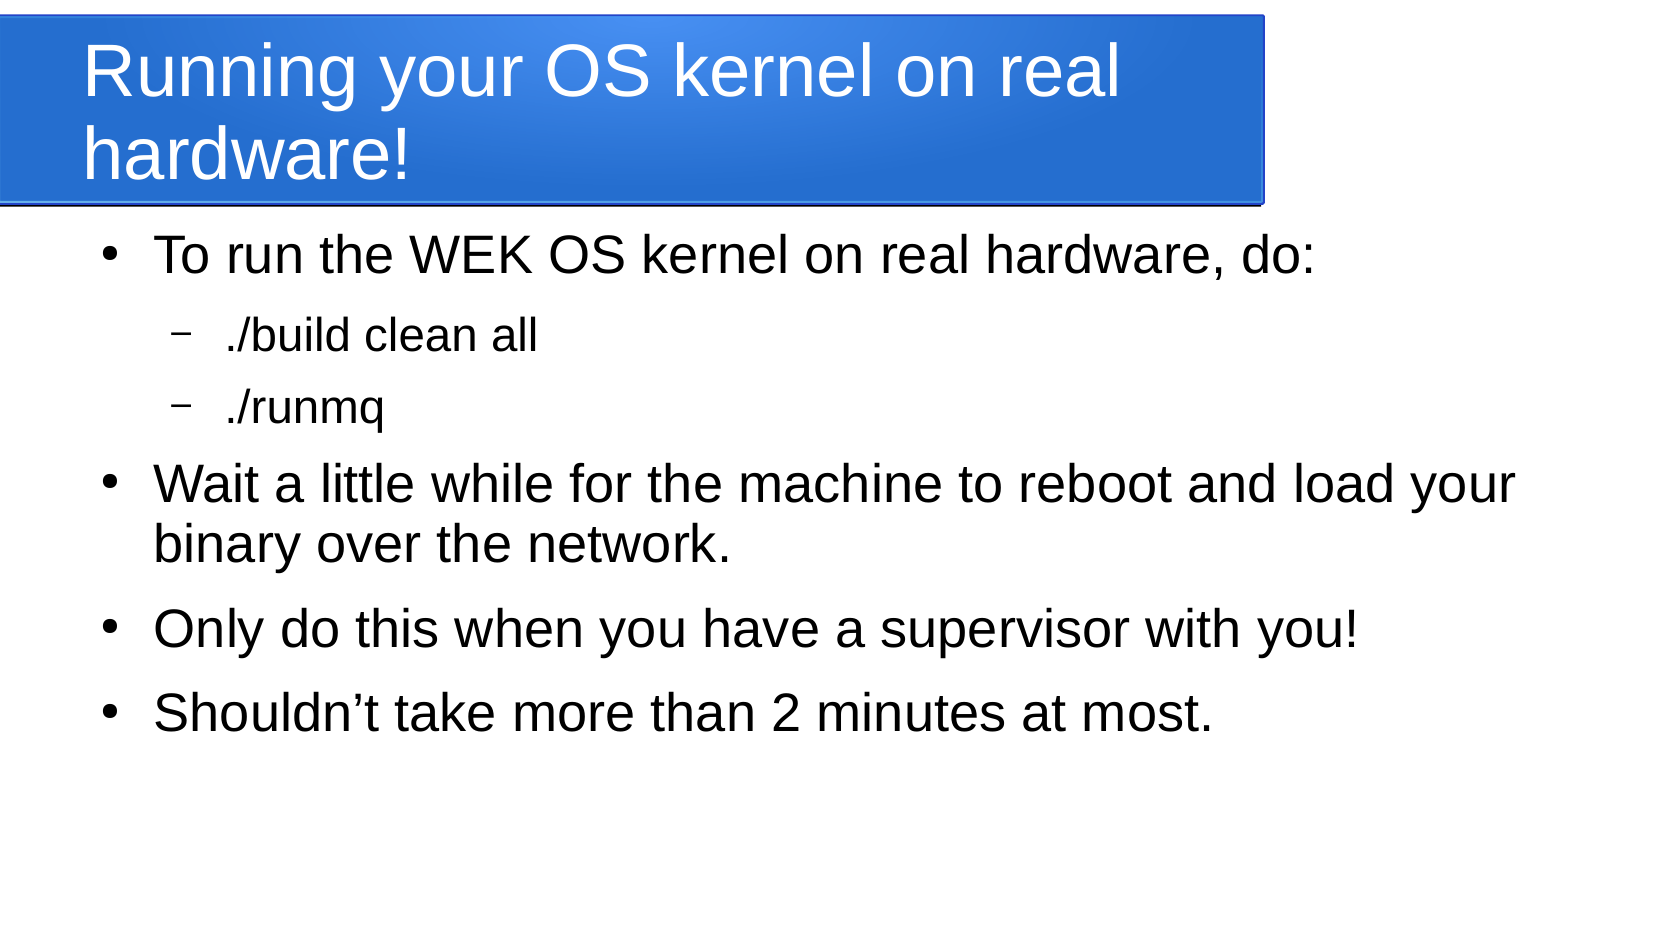

# Running your OS kernel on real hardware!
To run the WEK OS kernel on real hardware, do:
./build clean all
./runmq
Wait a little while for the machine to reboot and load your binary over the network.
Only do this when you have a supervisor with you!
Shouldn’t take more than 2 minutes at most.